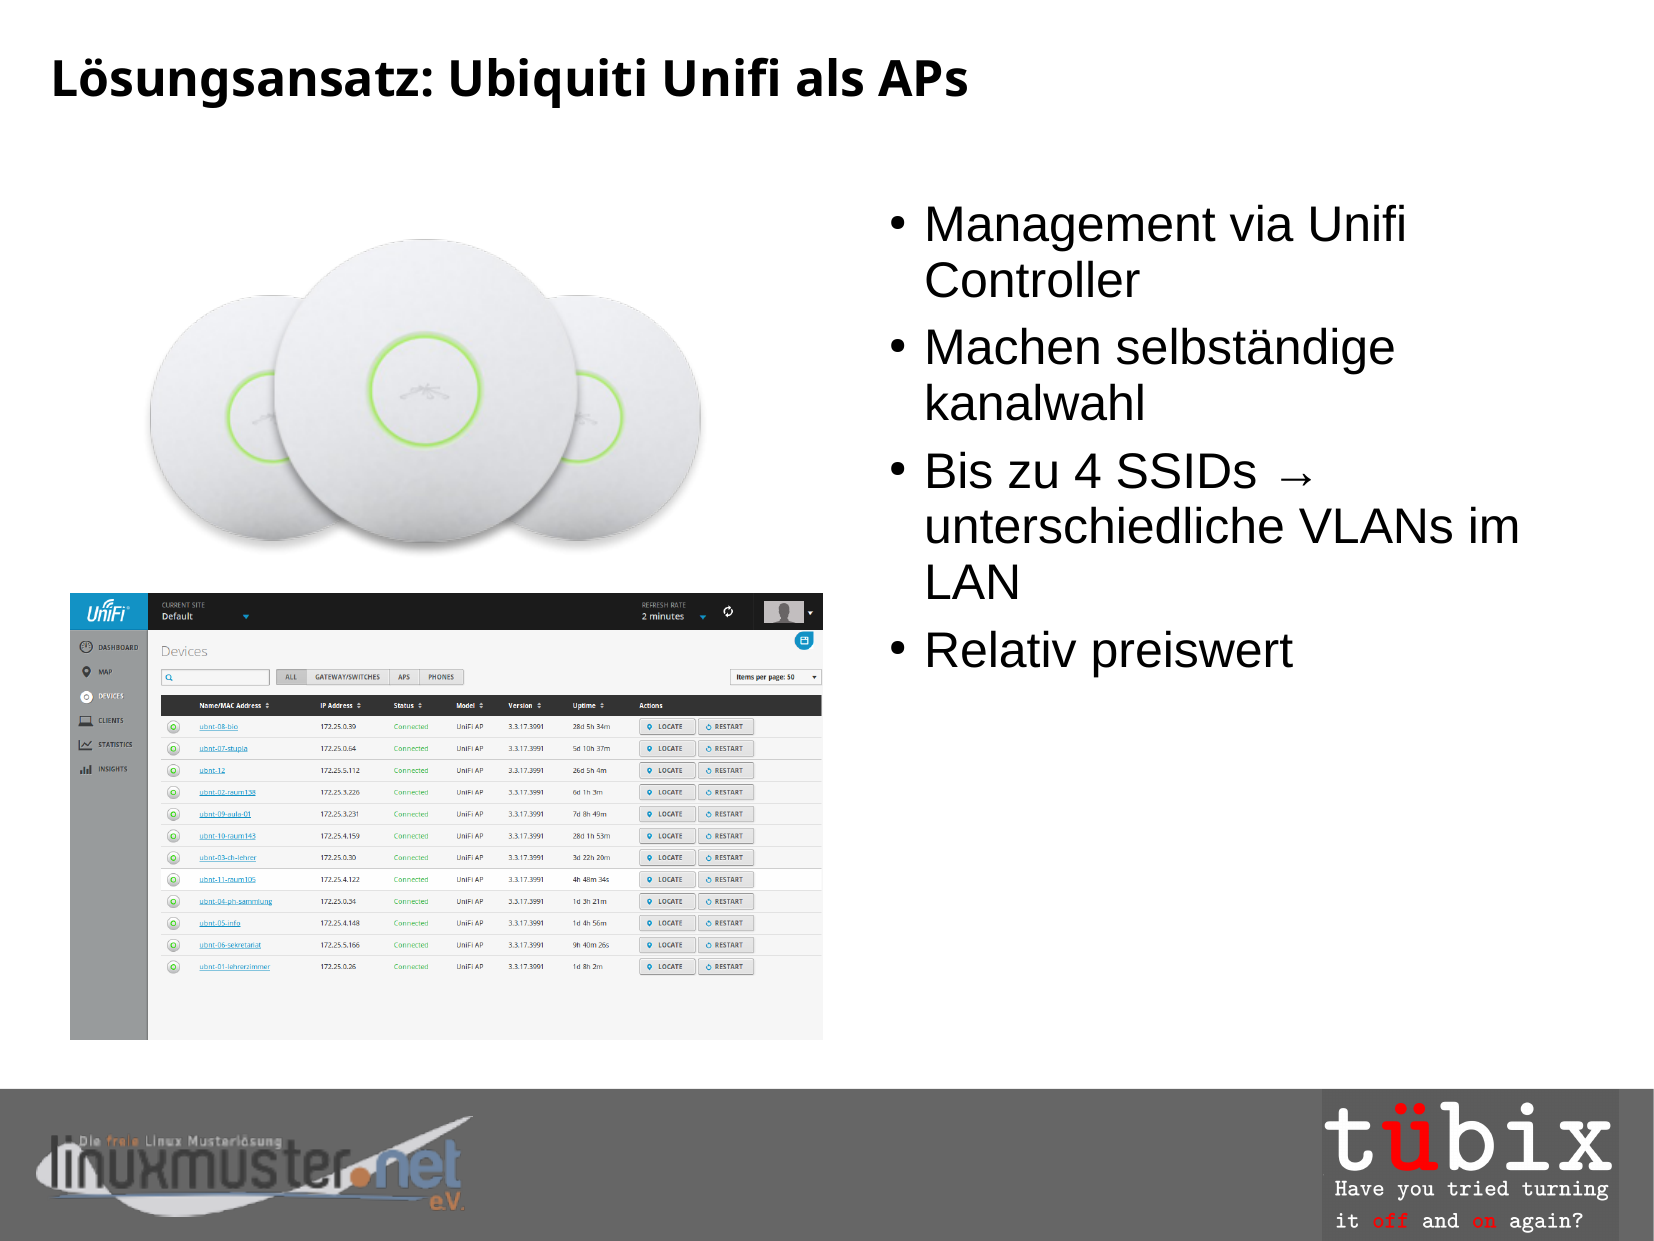

Lösungsansatz: Ubiquiti Unifi als APs
Management via Unifi Controller
Machen selbständige kanalwahl
Bis zu 4 SSIDs → unterschiedliche VLANs im LAN
Relativ preiswert